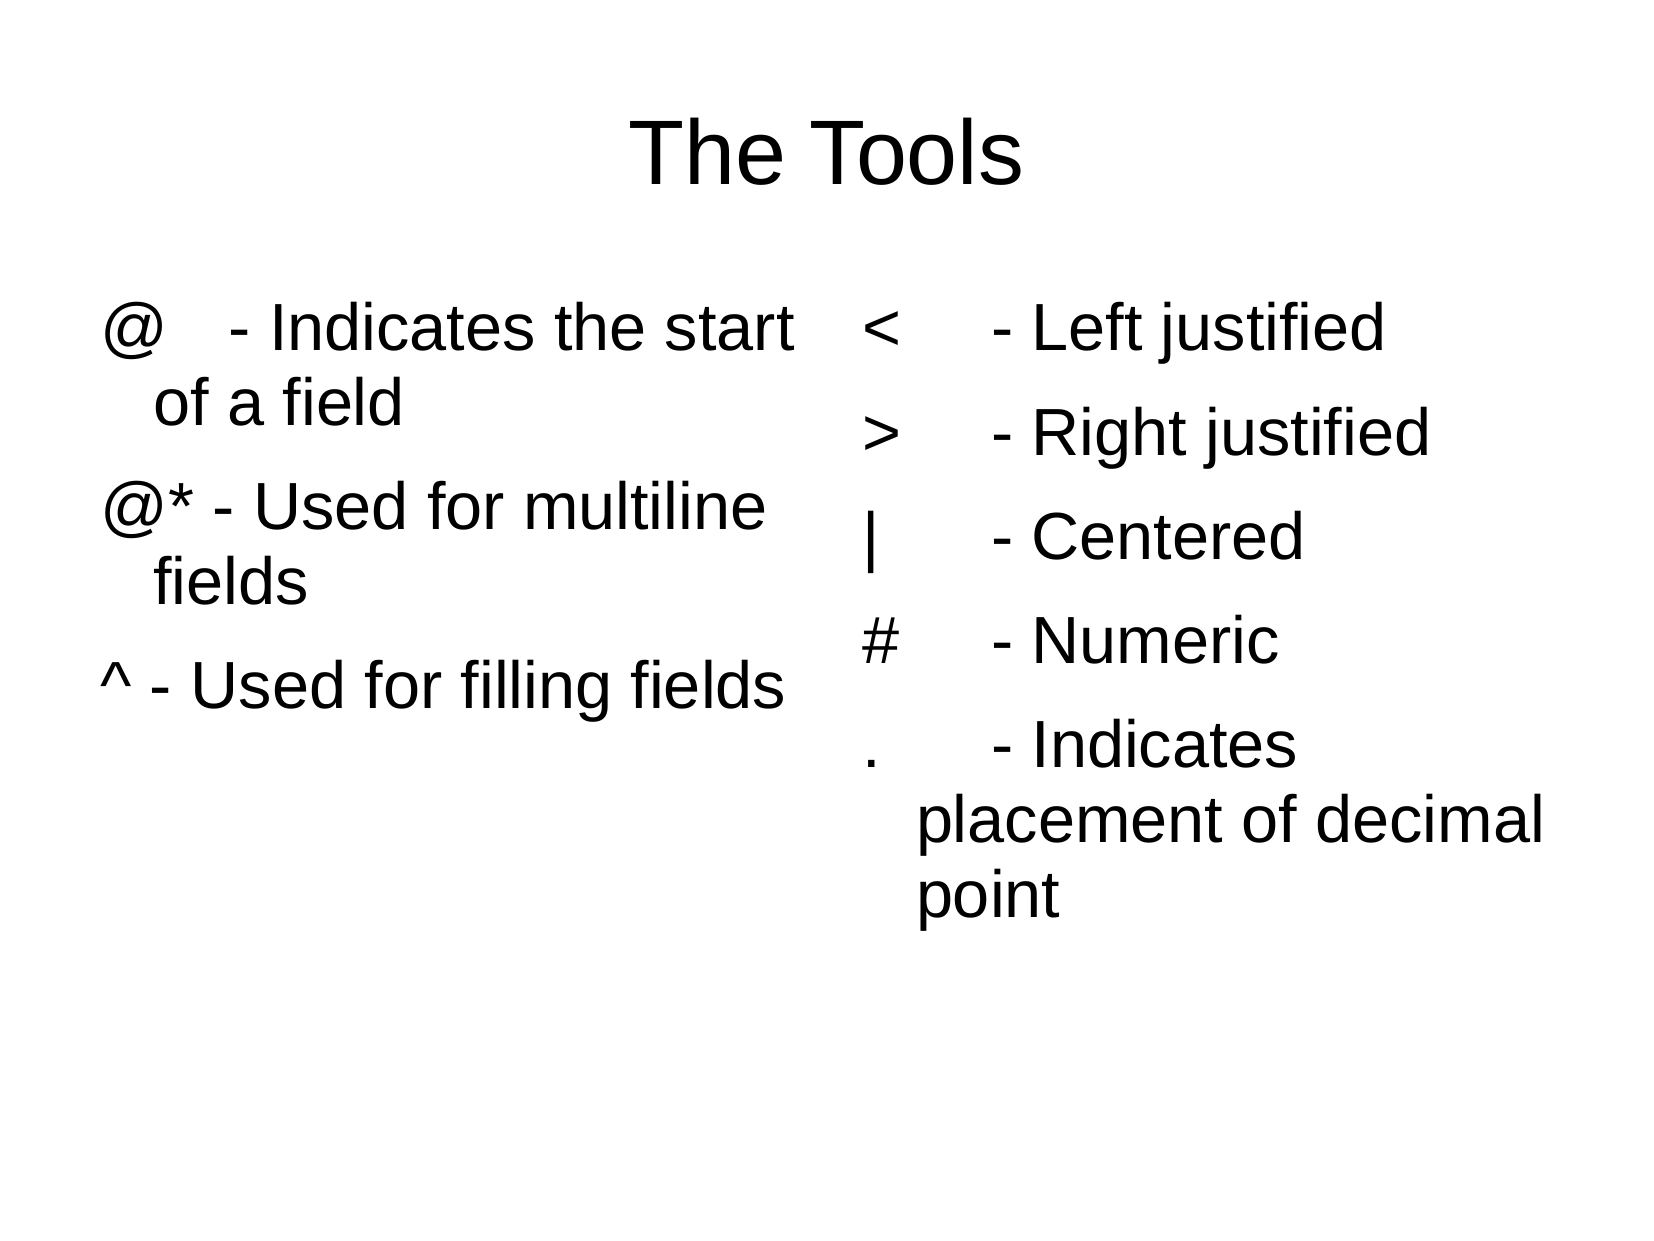

# The Tools
@	- Indicates the start of a field
@* - Used for multiline fields
^ - Used for filling fields
<	- Left justified
>	- Right justified
|	- Centered
#	- Numeric
.	- Indicates placement of decimal point